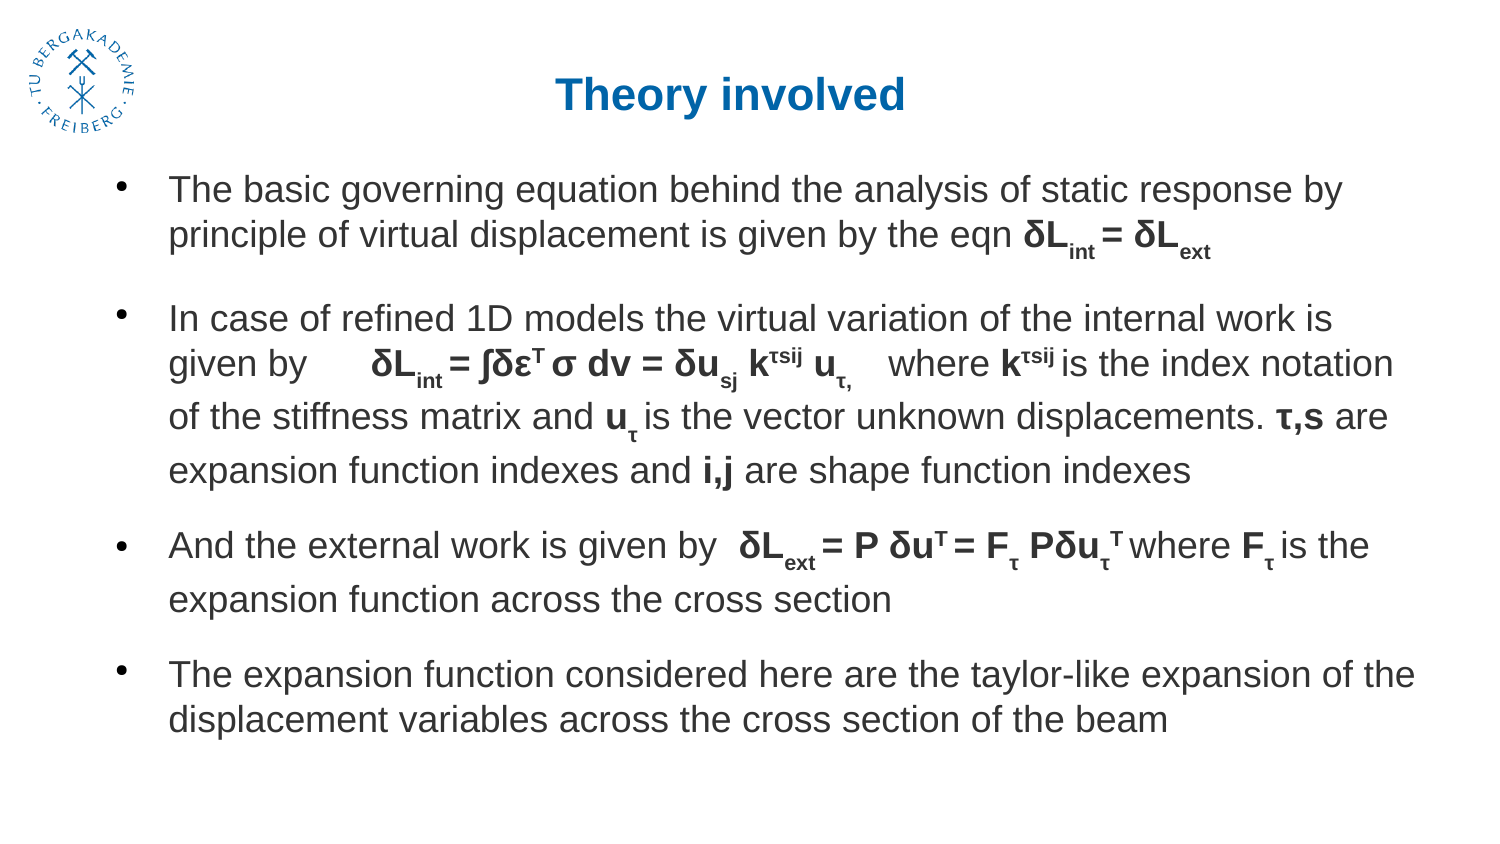

# Theory involved
The basic governing equation behind the analysis of static response by principle of virtual displacement is given by the eqn δLint = δLext
In case of refined 1D models the virtual variation of the internal work is given by δLint = ∫δεT σ dv = δusj kτsij uτ, where kτsij is the index notation of the stiffness matrix and uτ is the vector unknown displacements. τ,s are expansion function indexes and i,j are shape function indexes
And the external work is given by δLext = P δuT = Fτ PδuτT where Fτ is the expansion function across the cross section
The expansion function considered here are the taylor-like expansion of the displacement variables across the cross section of the beam